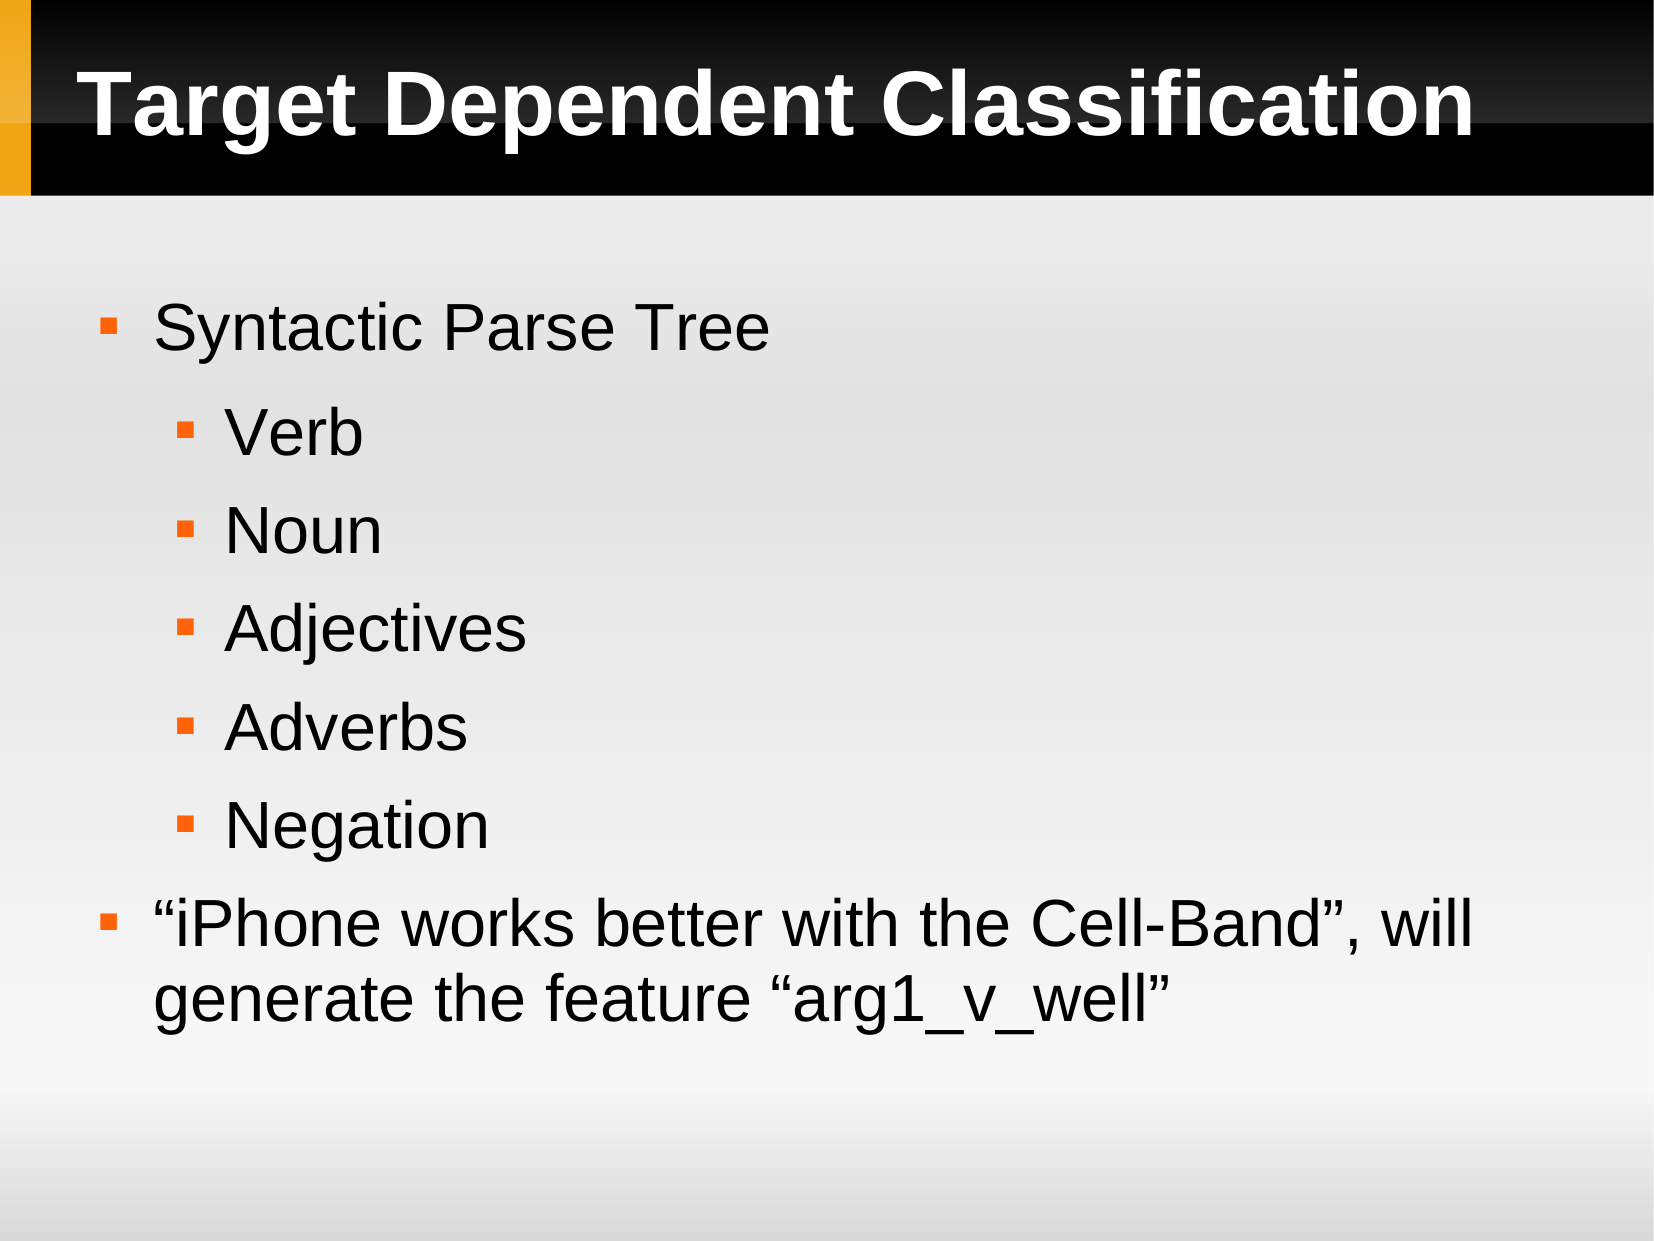

# Target Dependent Classification
Syntactic Parse Tree
Verb
Noun
Adjectives
Adverbs
Negation
“iPhone works better with the Cell-Band”, will generate the feature “arg1_v_well”